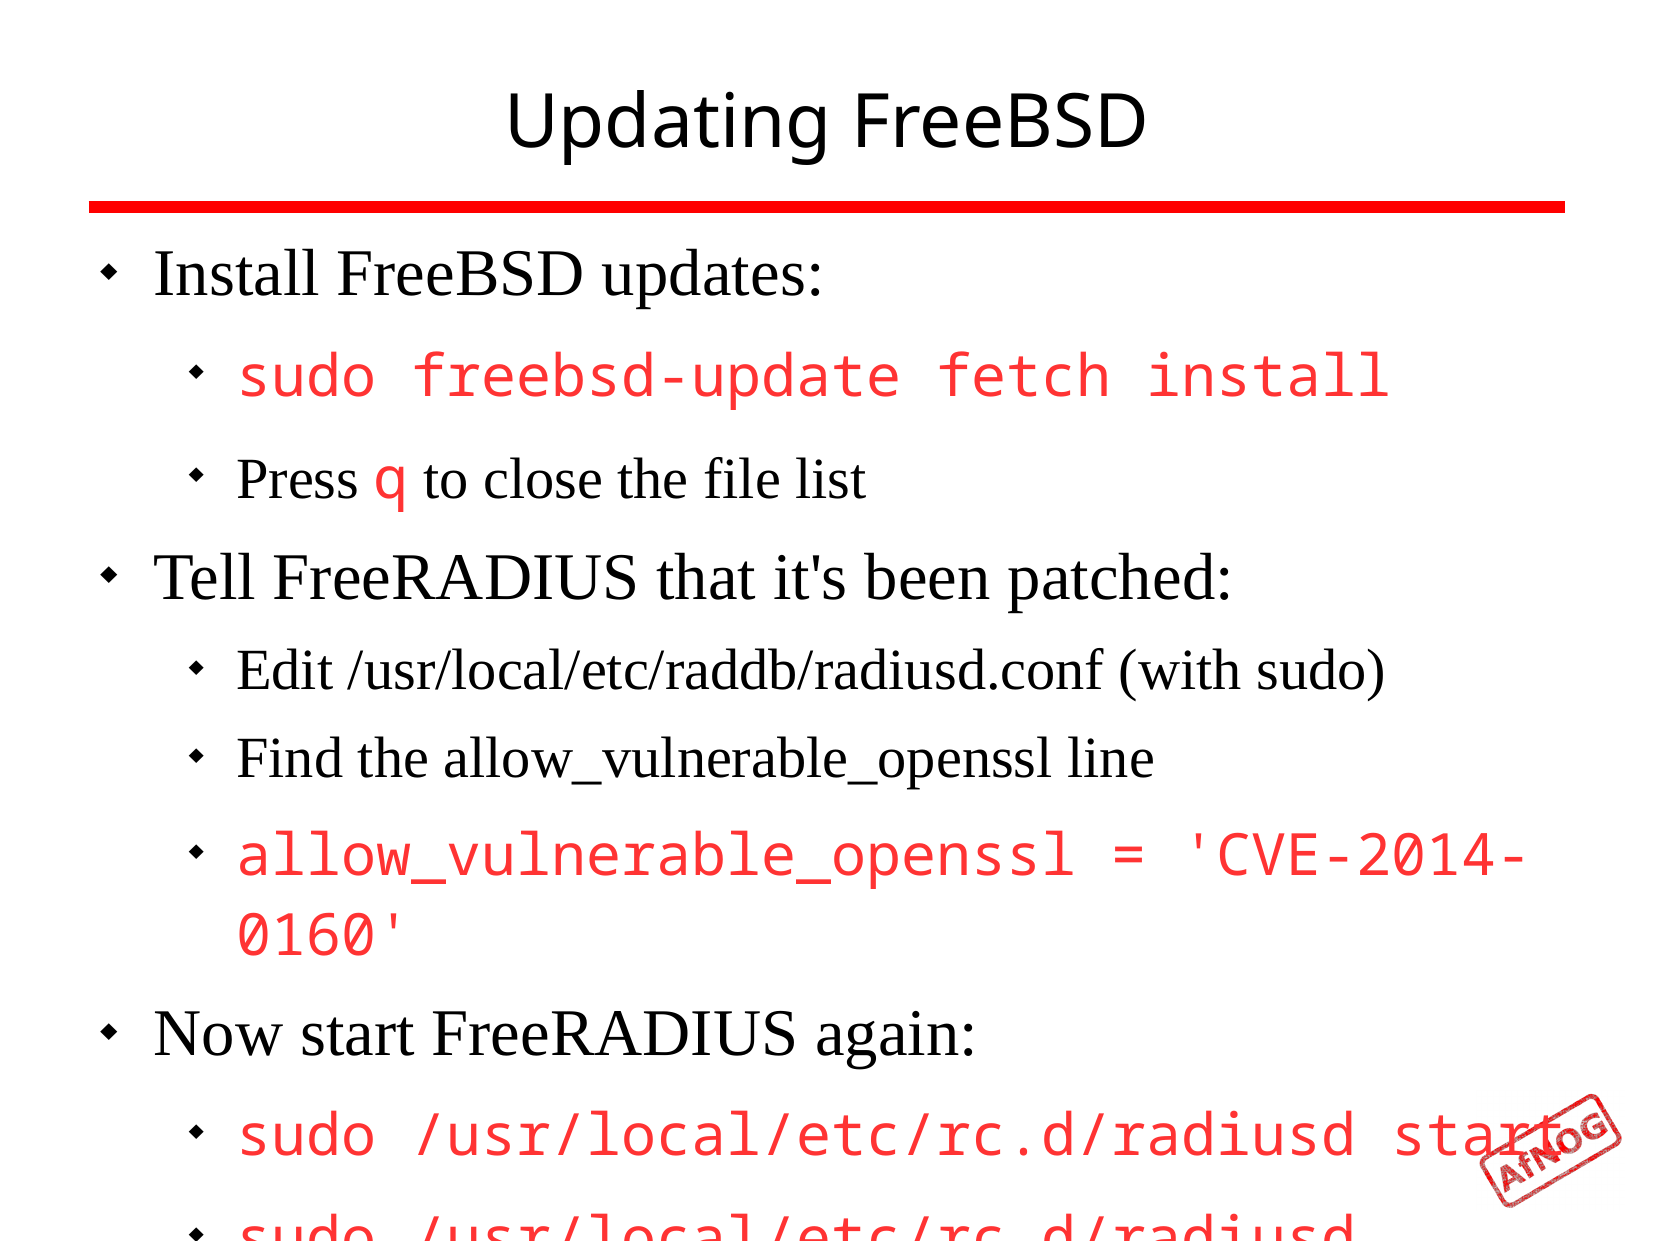

# Updating FreeBSD
Install FreeBSD updates:
sudo freebsd-update fetch install
Press q to close the file list
Tell FreeRADIUS that it's been patched:
Edit /usr/local/etc/raddb/radiusd.conf (with sudo)
Find the allow_vulnerable_openssl line
allow_vulnerable_openssl = 'CVE-2014-0160'
Now start FreeRADIUS again:
sudo /usr/local/etc/rc.d/radiusd start
sudo /usr/local/etc/rc.d/radiusd status
radiusd is running as pid XXXX.